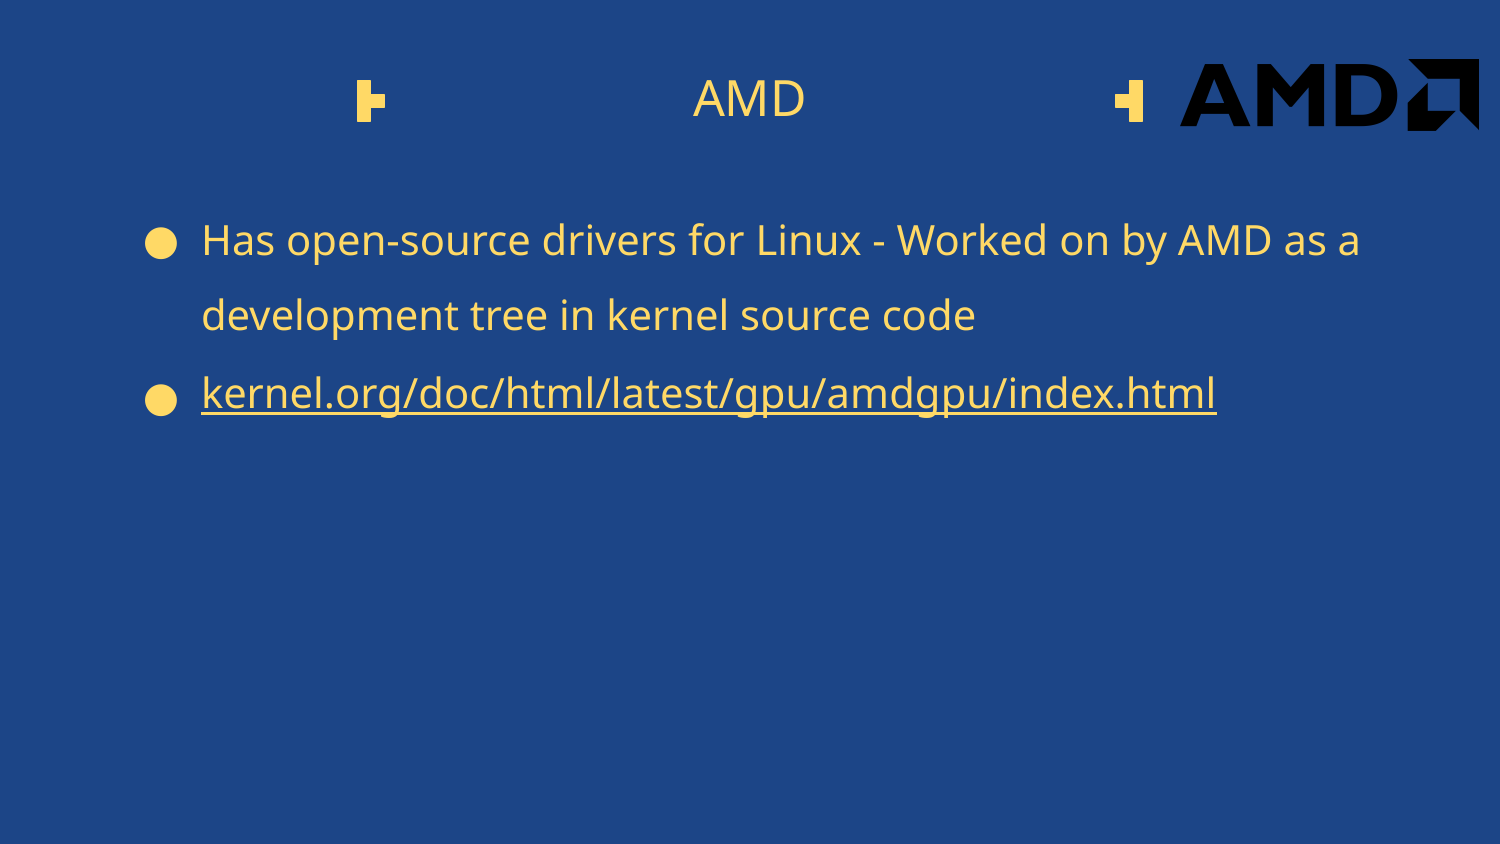

AMD
# Has open-source drivers for Linux - Worked on by AMD as a development tree in kernel source code
kernel.org/doc/html/latest/gpu/amdgpu/index.html